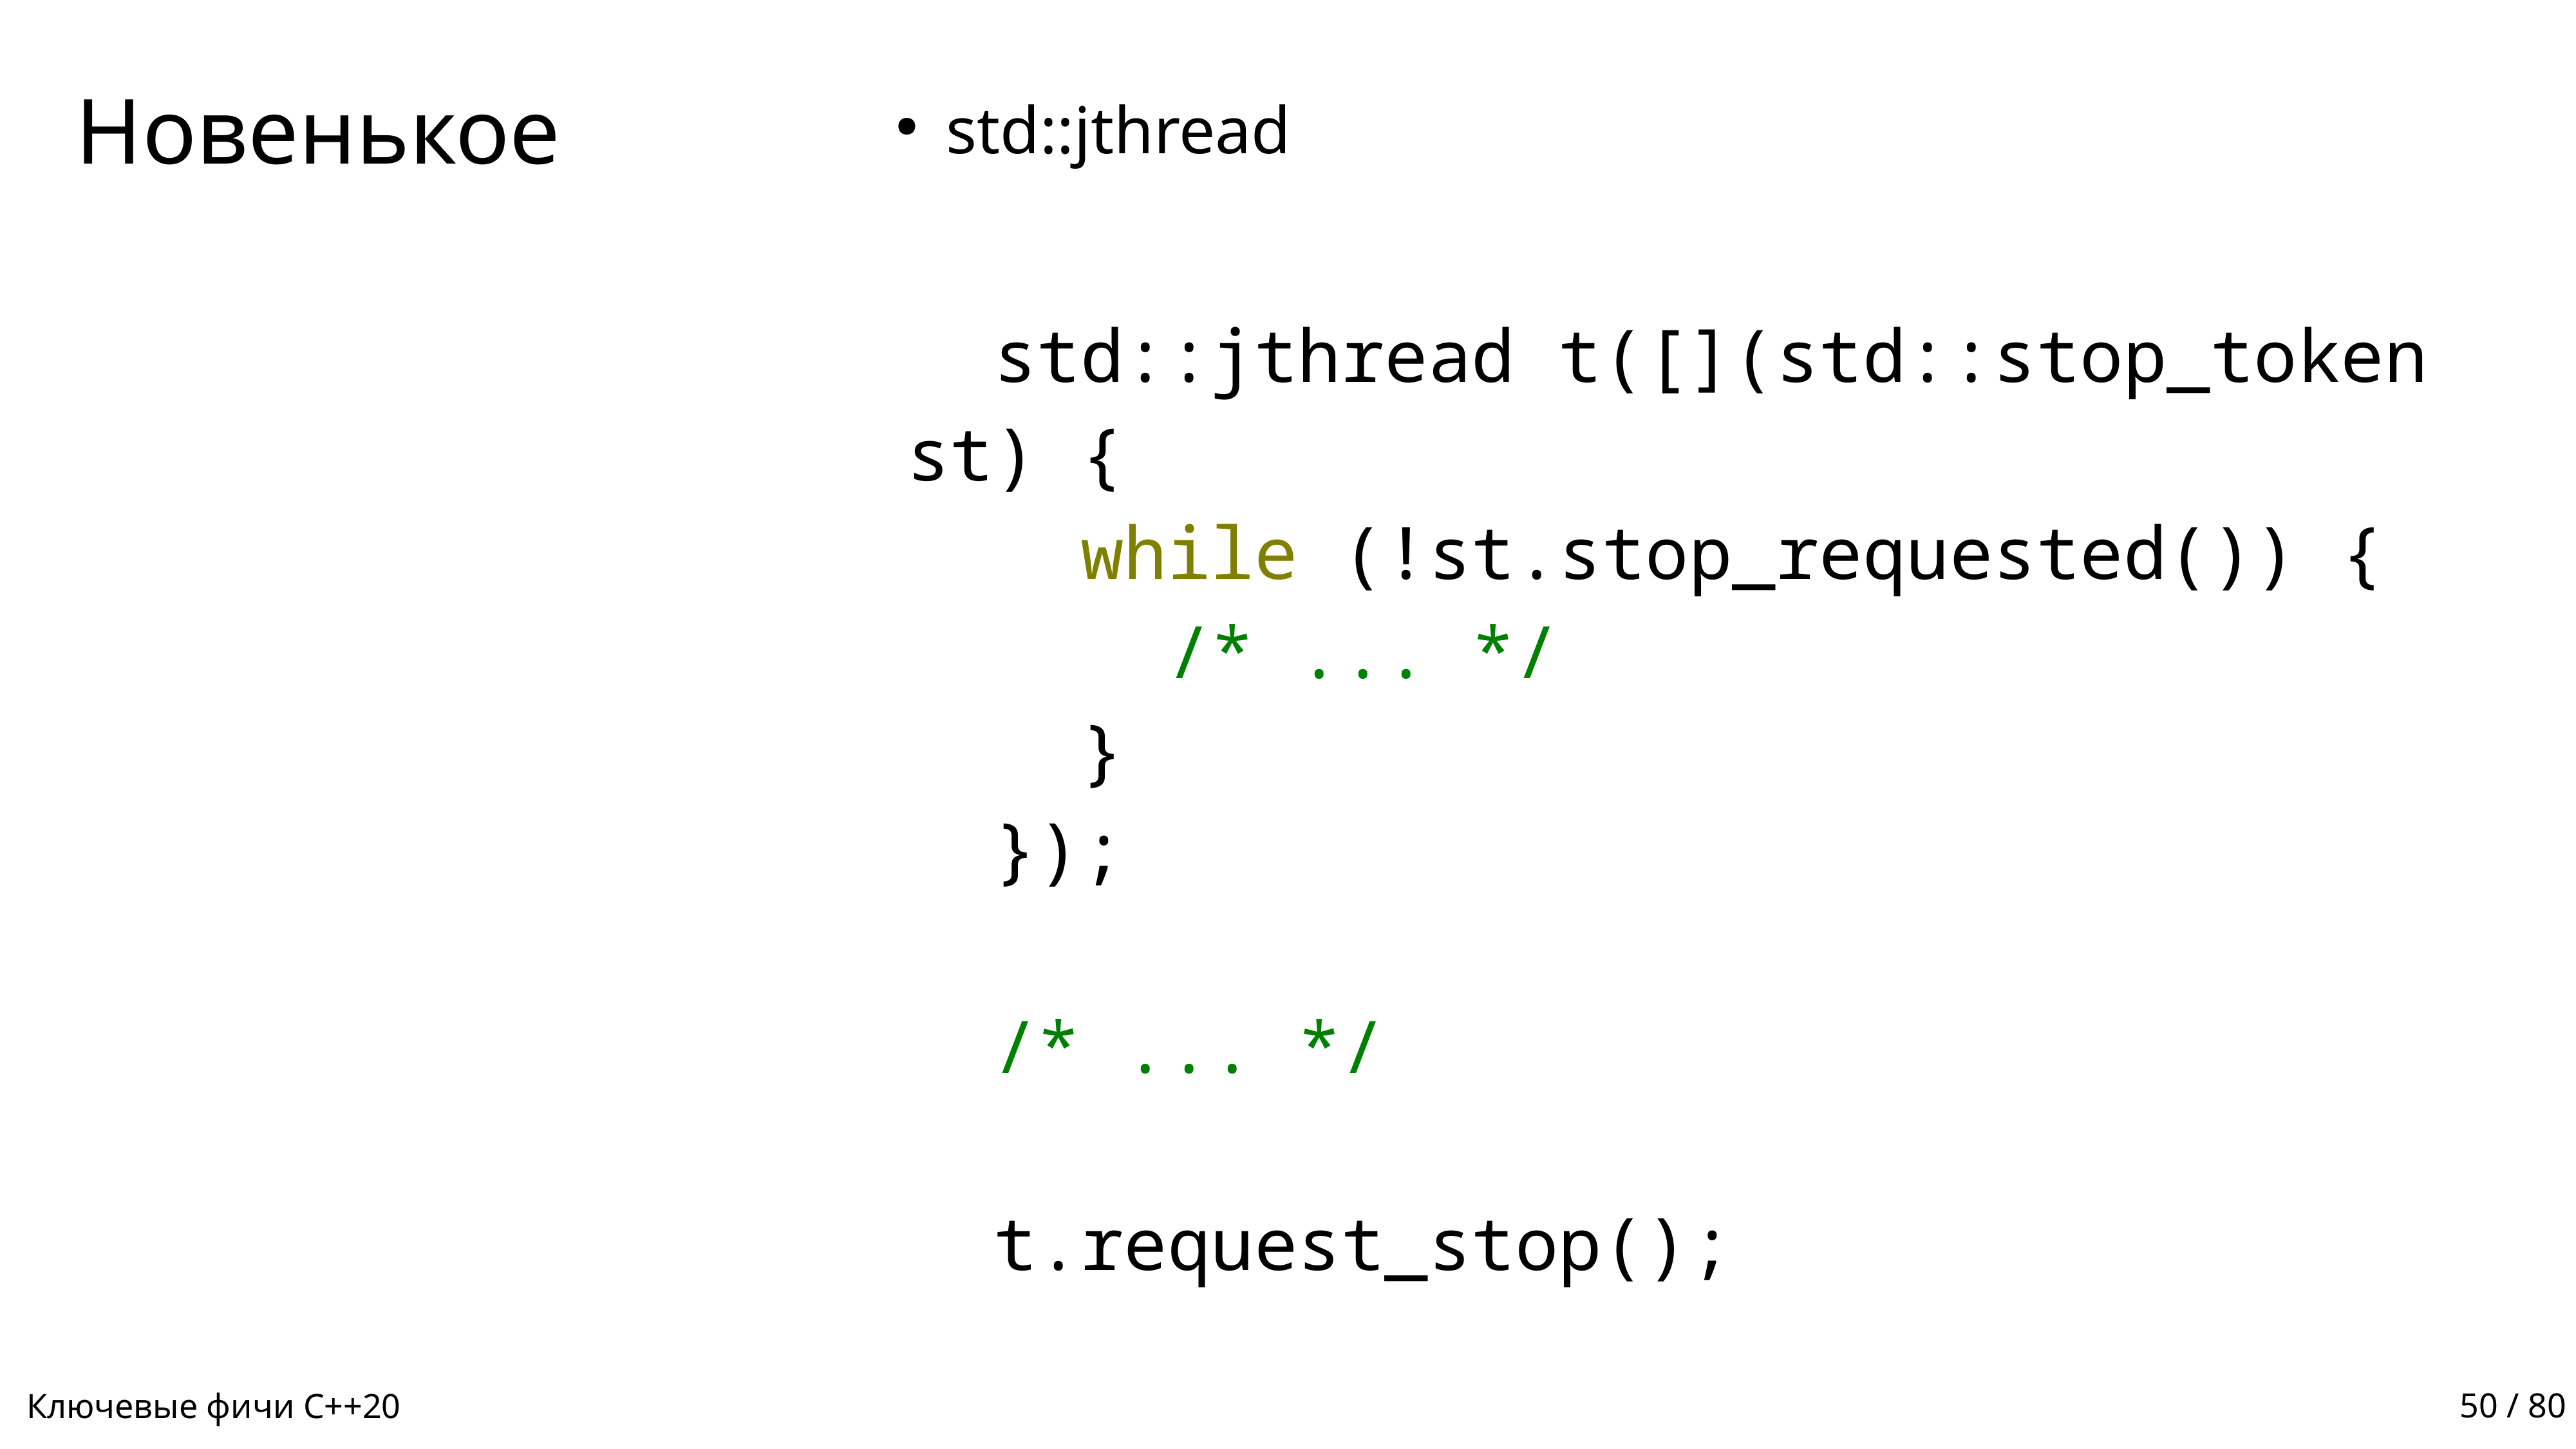

# Новенькое
 std::jthread
 std::jthread t([](std::stop_token st) {
 while (!st.stop_requested()) {
 /* ... */
 }
 });
 /* ... */
 t.request_stop();
Ключевые фичи С++20